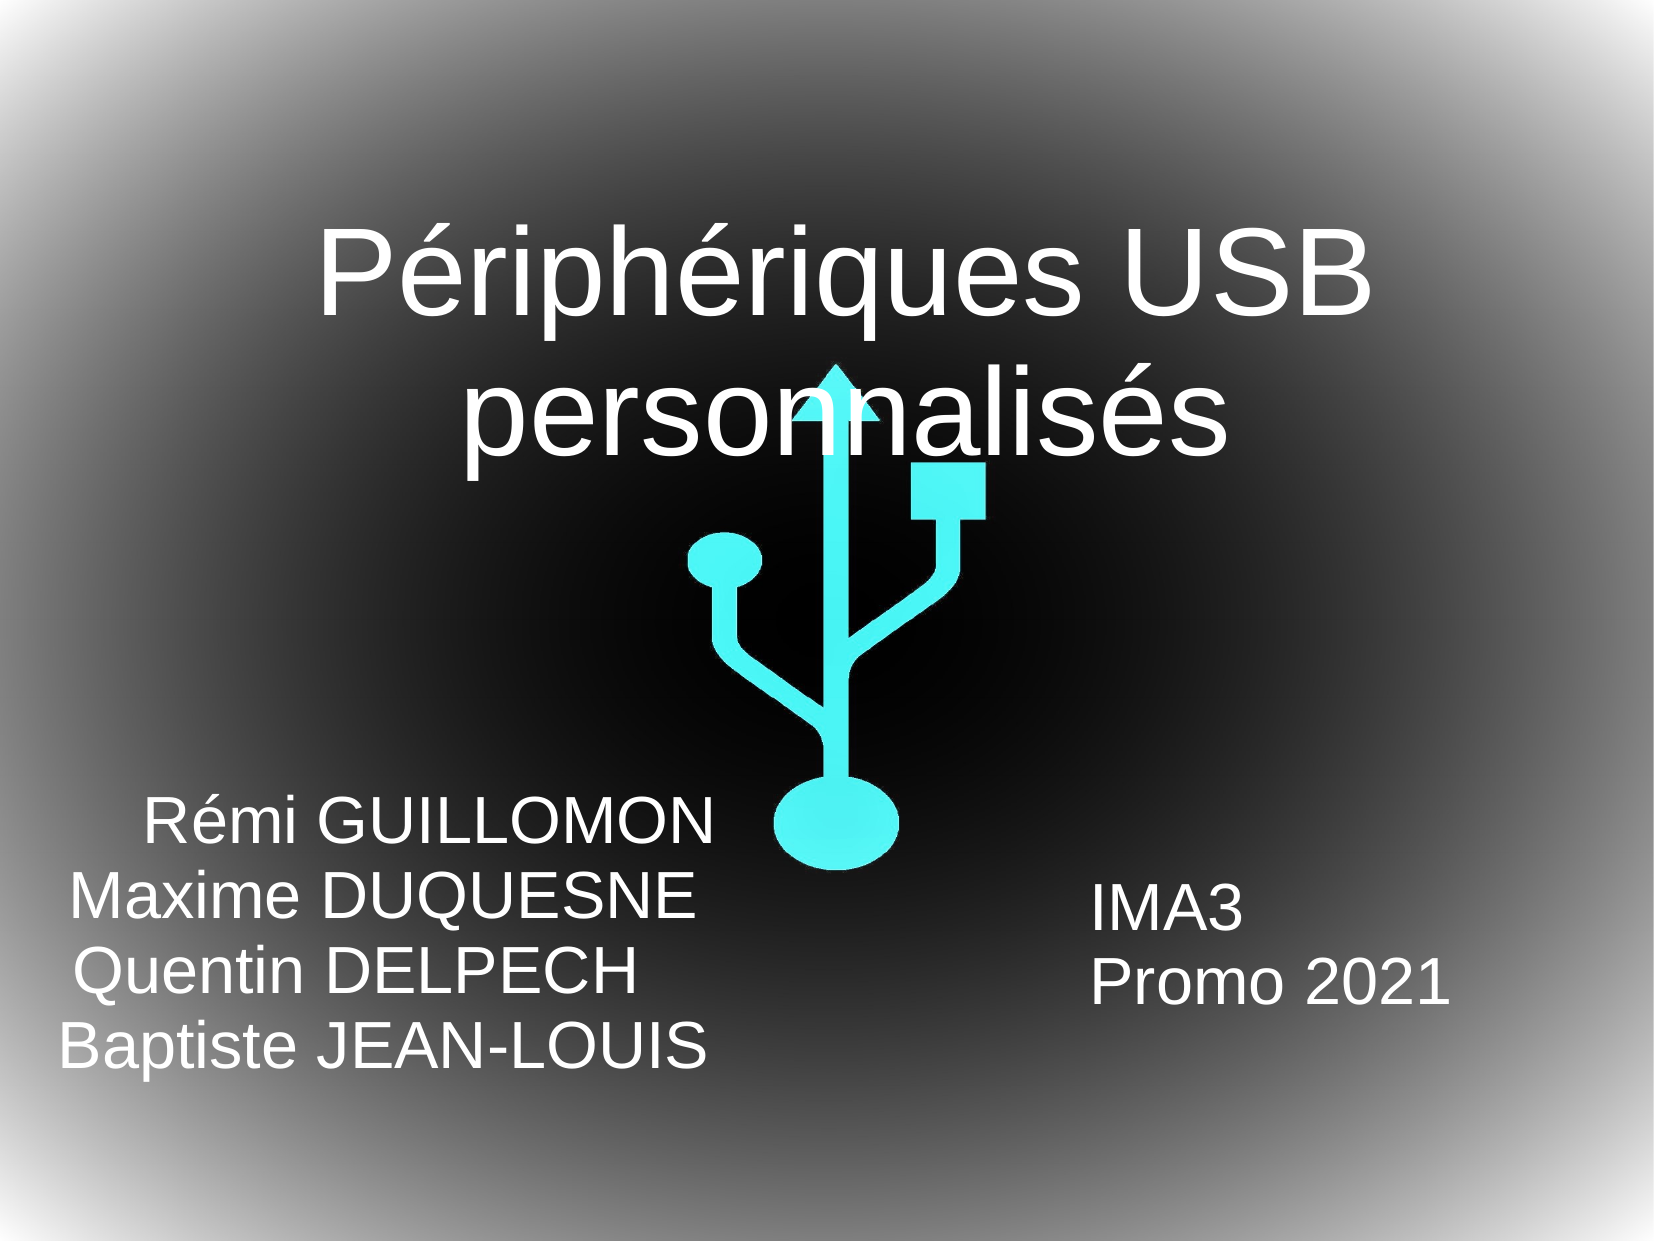

# Périphériques USB personnalisés
 Rémi GUILLOMON
Maxime DUQUESNE
Quentin DELPECH
Baptiste JEAN-LOUIS
IMA3
Promo 2021